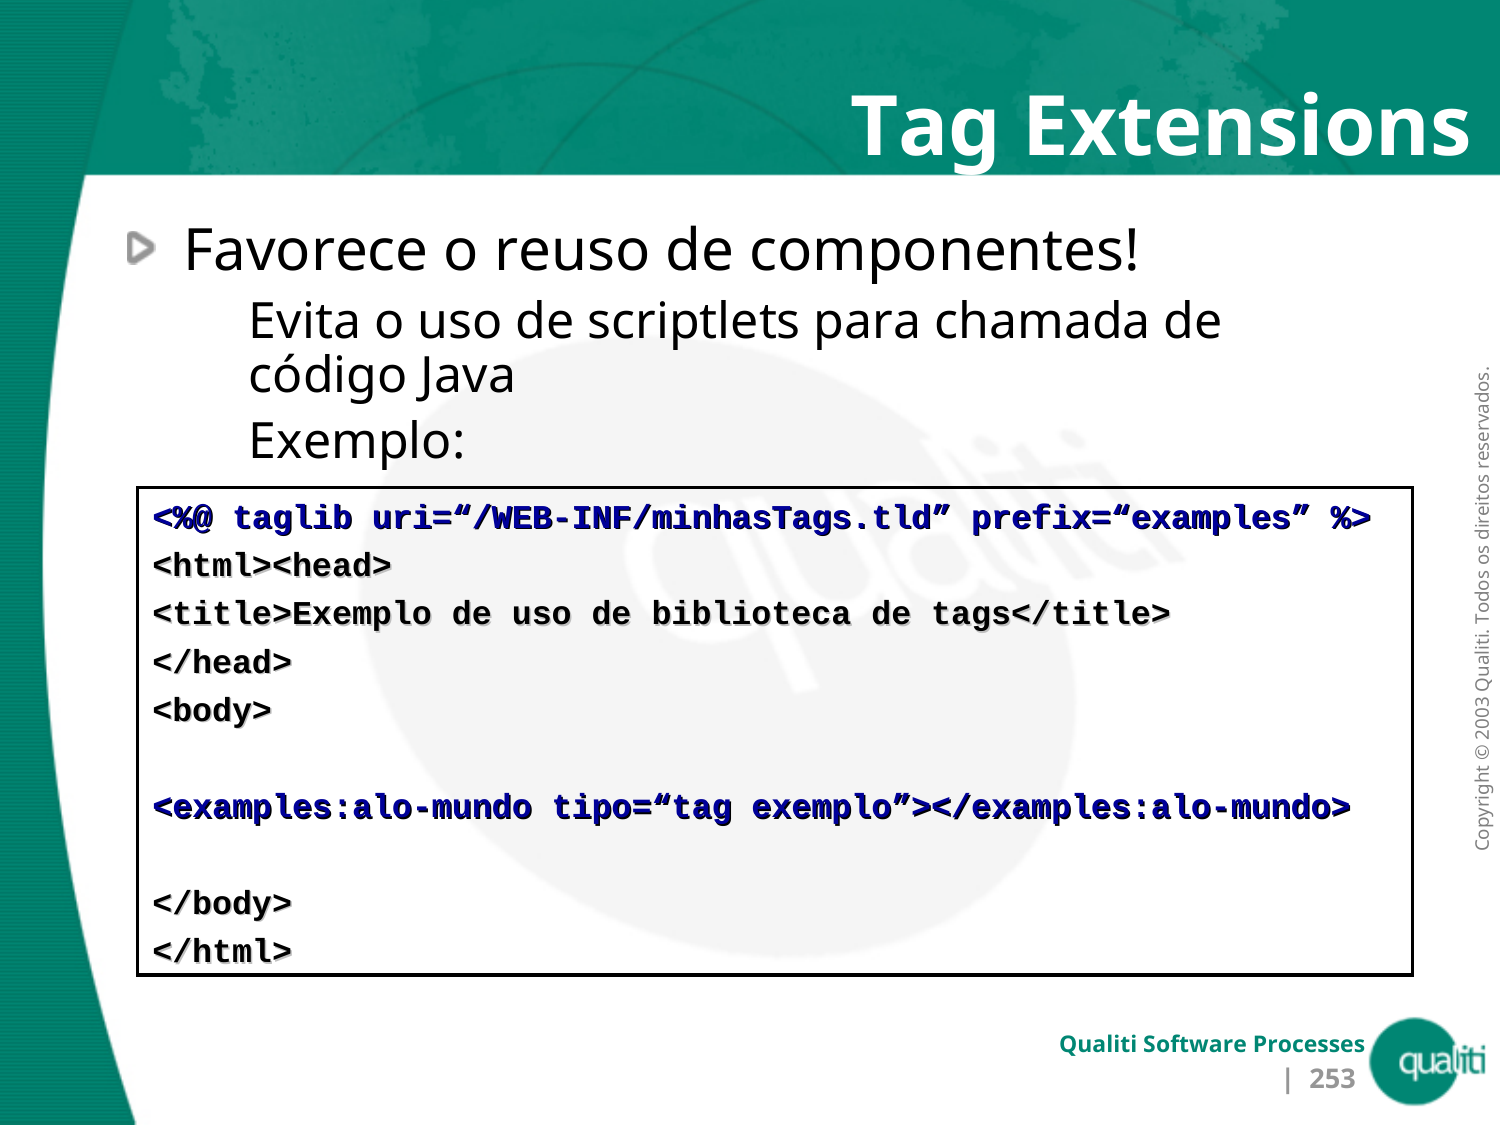

# Tag Extensions
Favorece o reuso de componentes!
Evita o uso de scriptlets para chamada de código Java
Exemplo:
<%@ taglib uri=“/WEB-INF/minhasTags.tld” prefix=“examples” %>
<html><head>
<title>Exemplo de uso de biblioteca de tags</title>
</head>
<body>
<examples:alo-mundo tipo=“tag exemplo”></examples:alo-mundo>
</body>
</html>